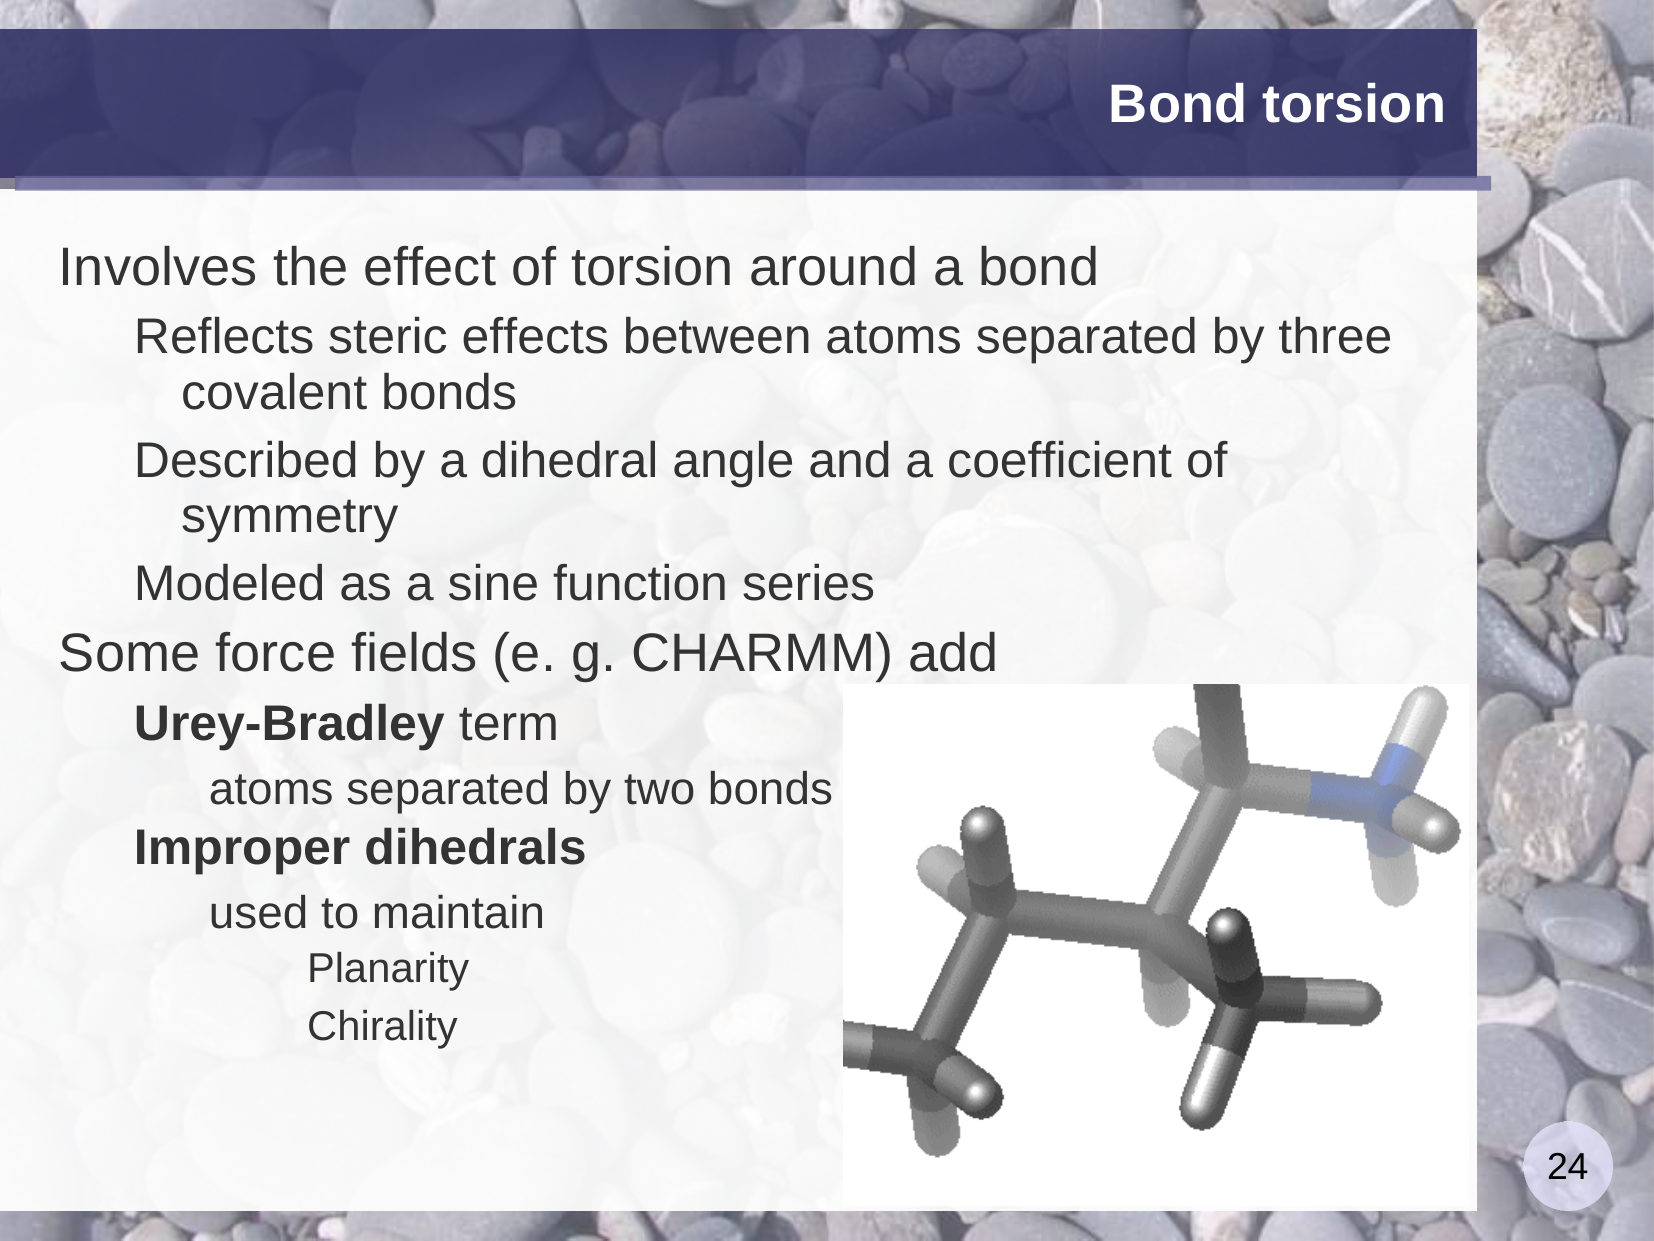

# Bond torsion
Involves the effect of torsion around a bond
Reflects steric effects between atoms separated by three covalent bonds
Described by a dihedral angle and a coefficient of symmetry
Modeled as a sine function series
Some force fields (e. g. CHARMM) add
Urey-Bradley term
atoms separated by two bonds
Improper dihedrals
used to maintain
Planarity
Chirality